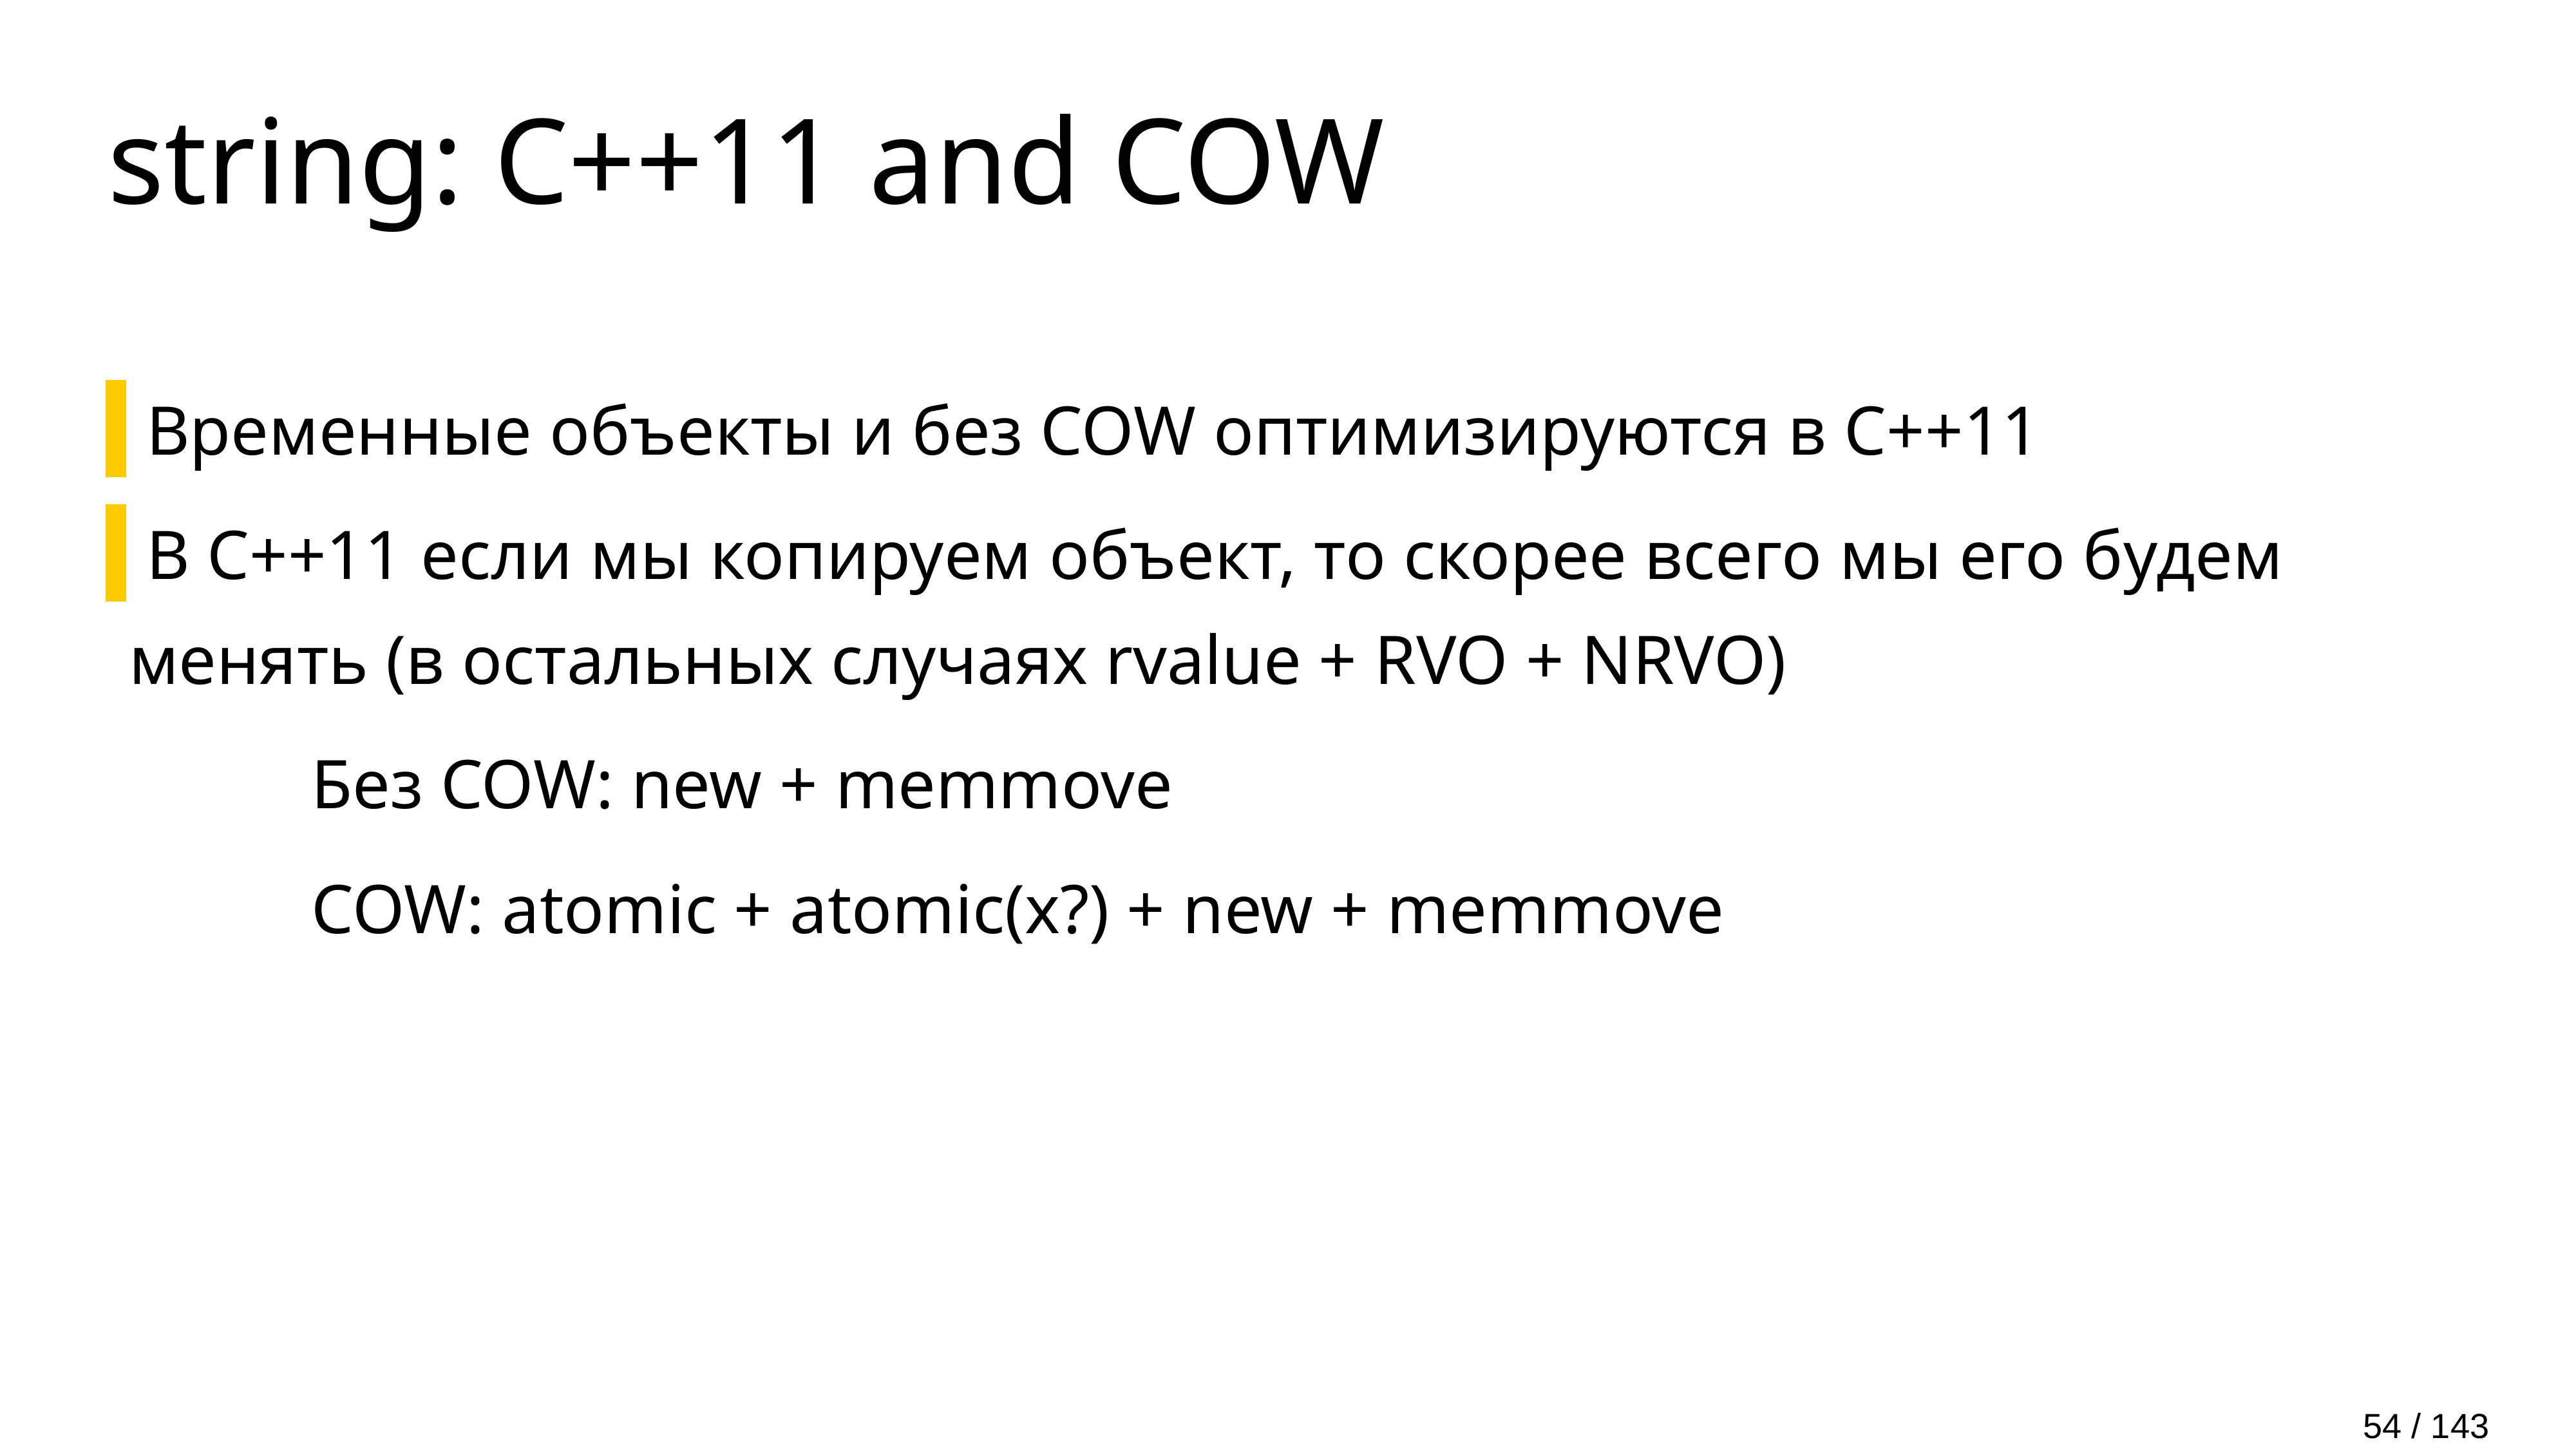

# string: С++11 and COW
 Временные объекты и без COW оптимизируются в C++11
 В C++11 если мы копируем объект, то скорее всего мы его будем менять (в остальных случаях rvalue + RVO + NRVO)
Без COW: new + memmove
COW: atomic + atomic(x?) + new + memmove